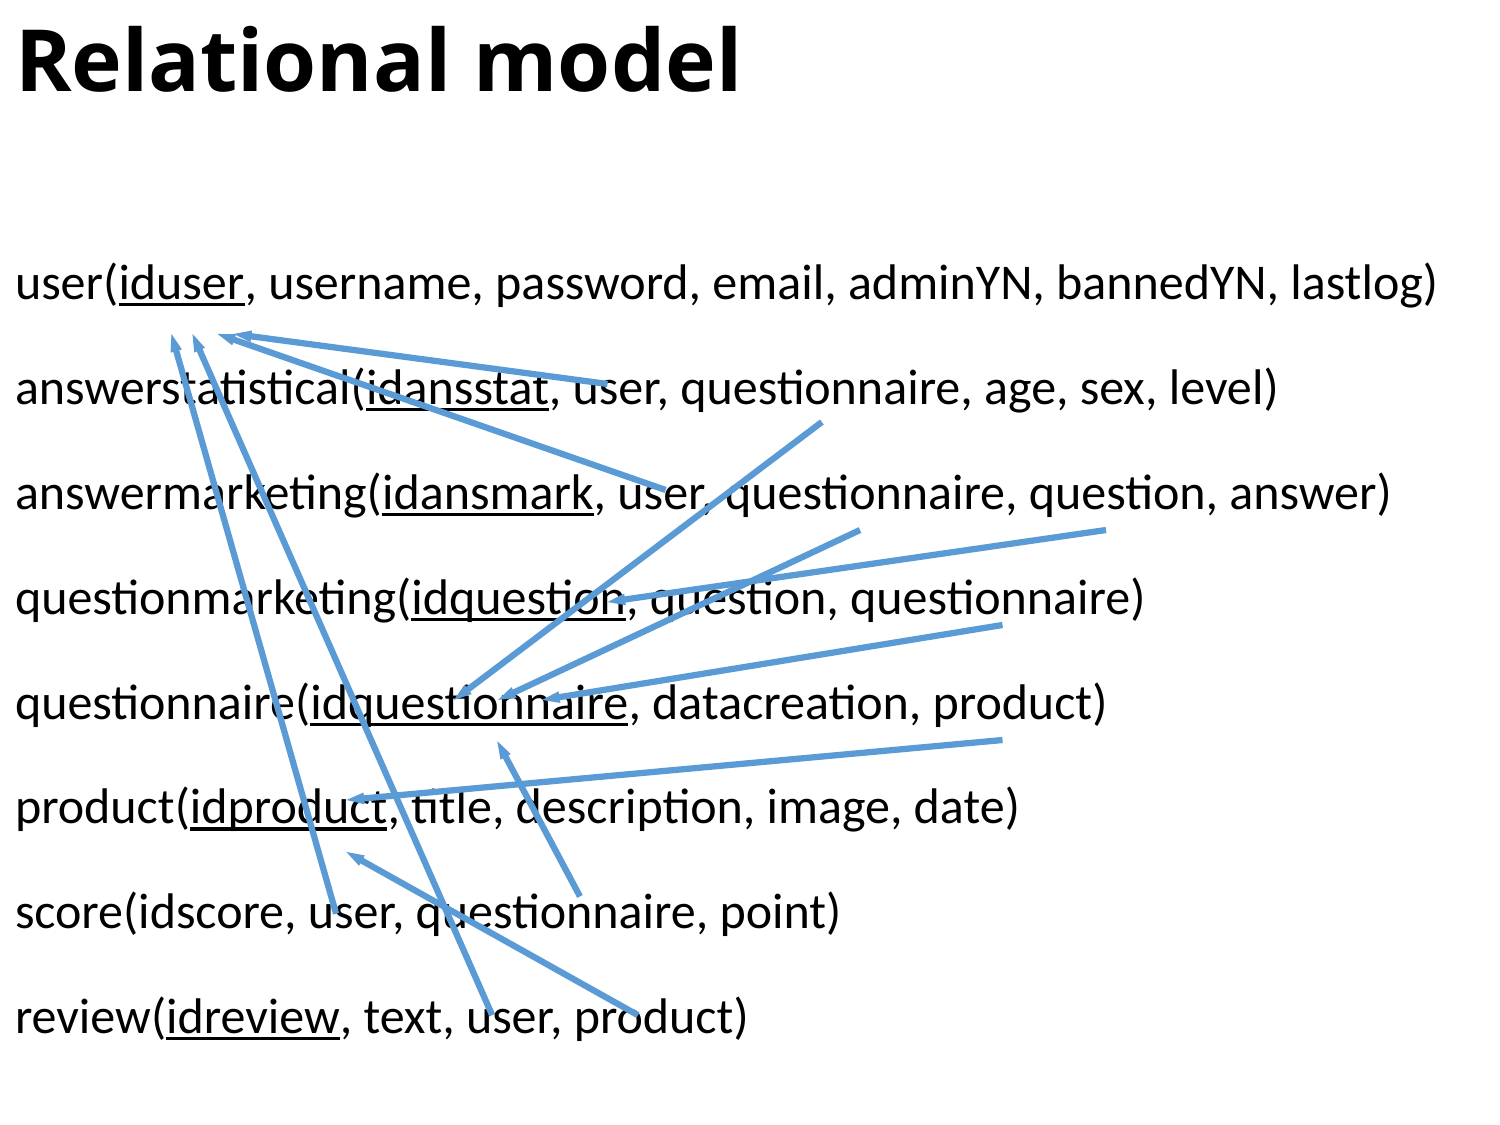

# Relational model
user(iduser, username, password, email, adminYN, bannedYN, lastlog)
answerstatistical(idansstat, user, questionnaire, age, sex, level)
answermarketing(idansmark, user, questionnaire, question, answer)
questionmarketing(idquestion, question, questionnaire)
questionnaire(idquestionnaire, datacreation, product)
product(idproduct, title, description, image, date)
score(idscore, user, questionnaire, point)
review(idreview, text, user, product)